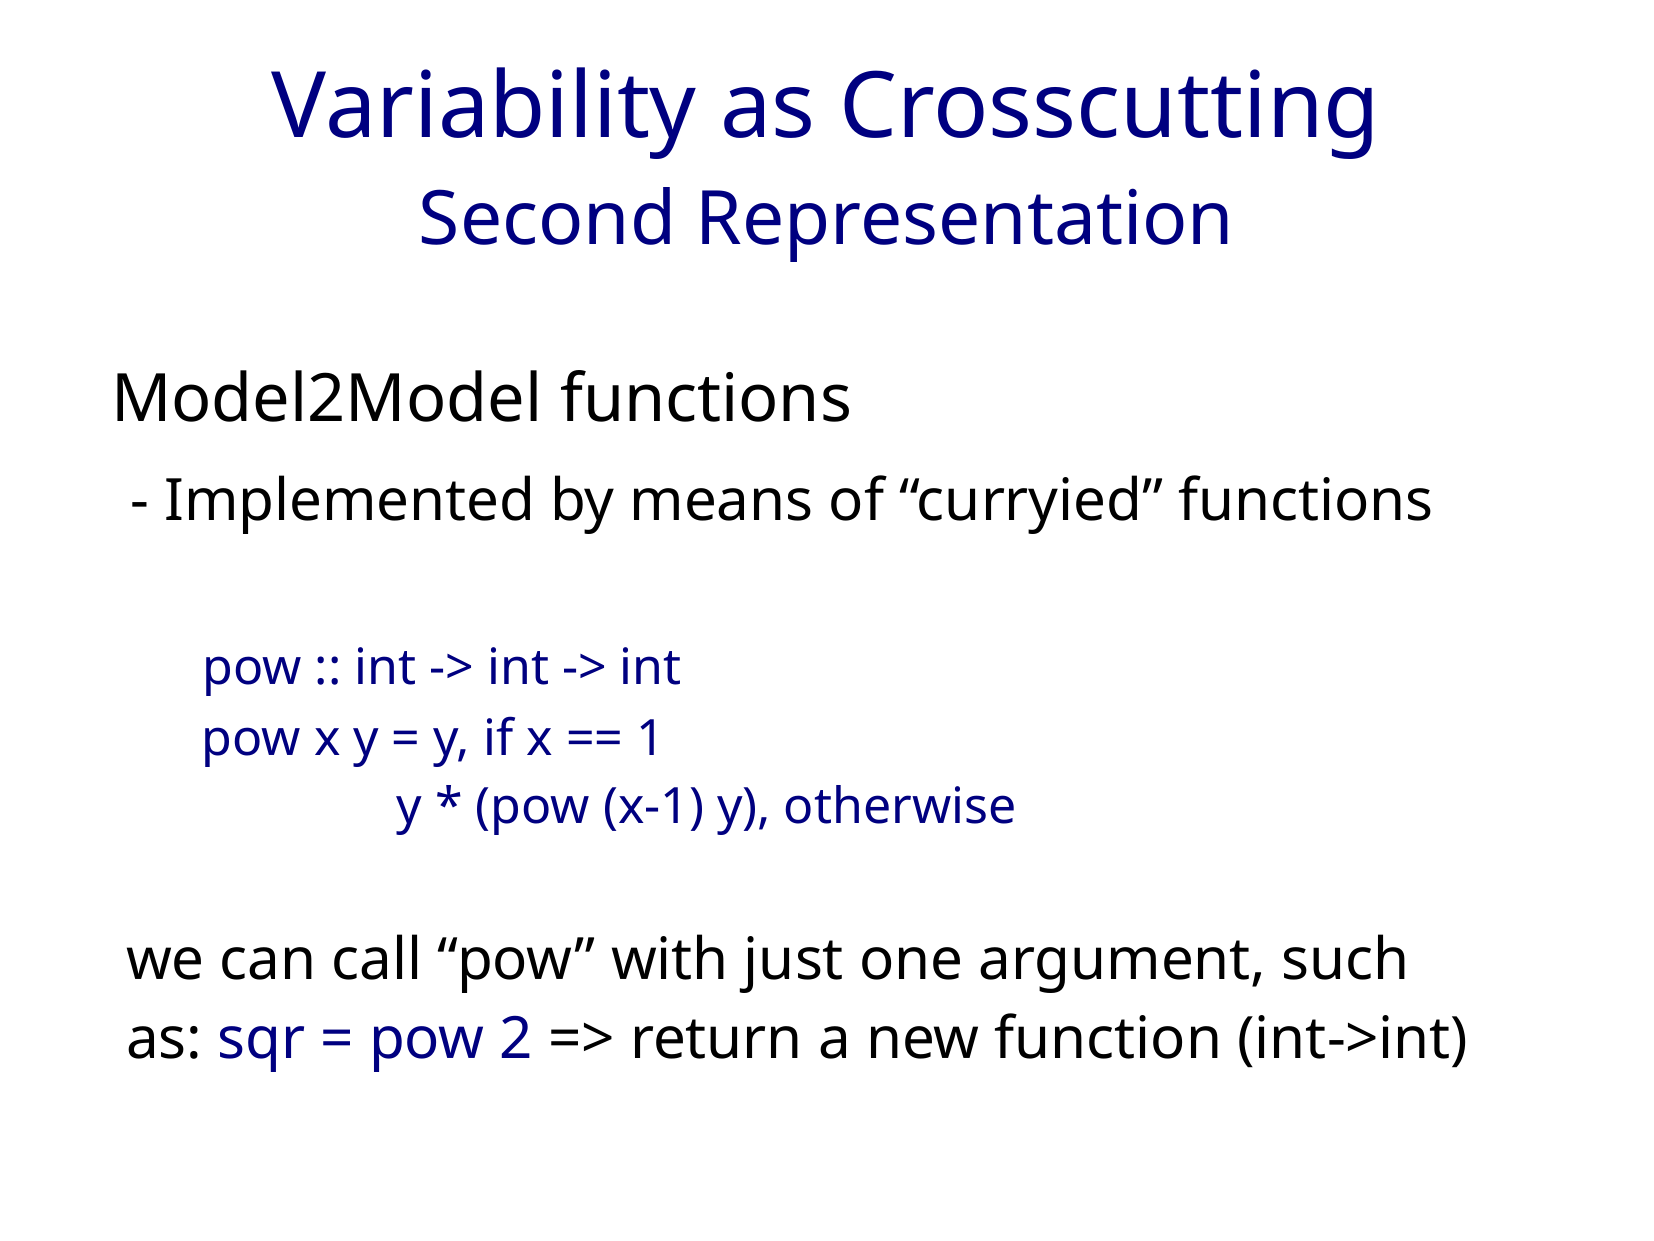

# Variability as Crosscutting Second Representation
Model2Model functions
 - Implemented by means of “curryied” functions
 pow :: int -> int -> int
 pow x y = y, if x == 1
 y * (pow (x-1) y), otherwise
 we can call “pow” with just one argument, such
 as: sqr = pow 2 => return a new function (int->int)